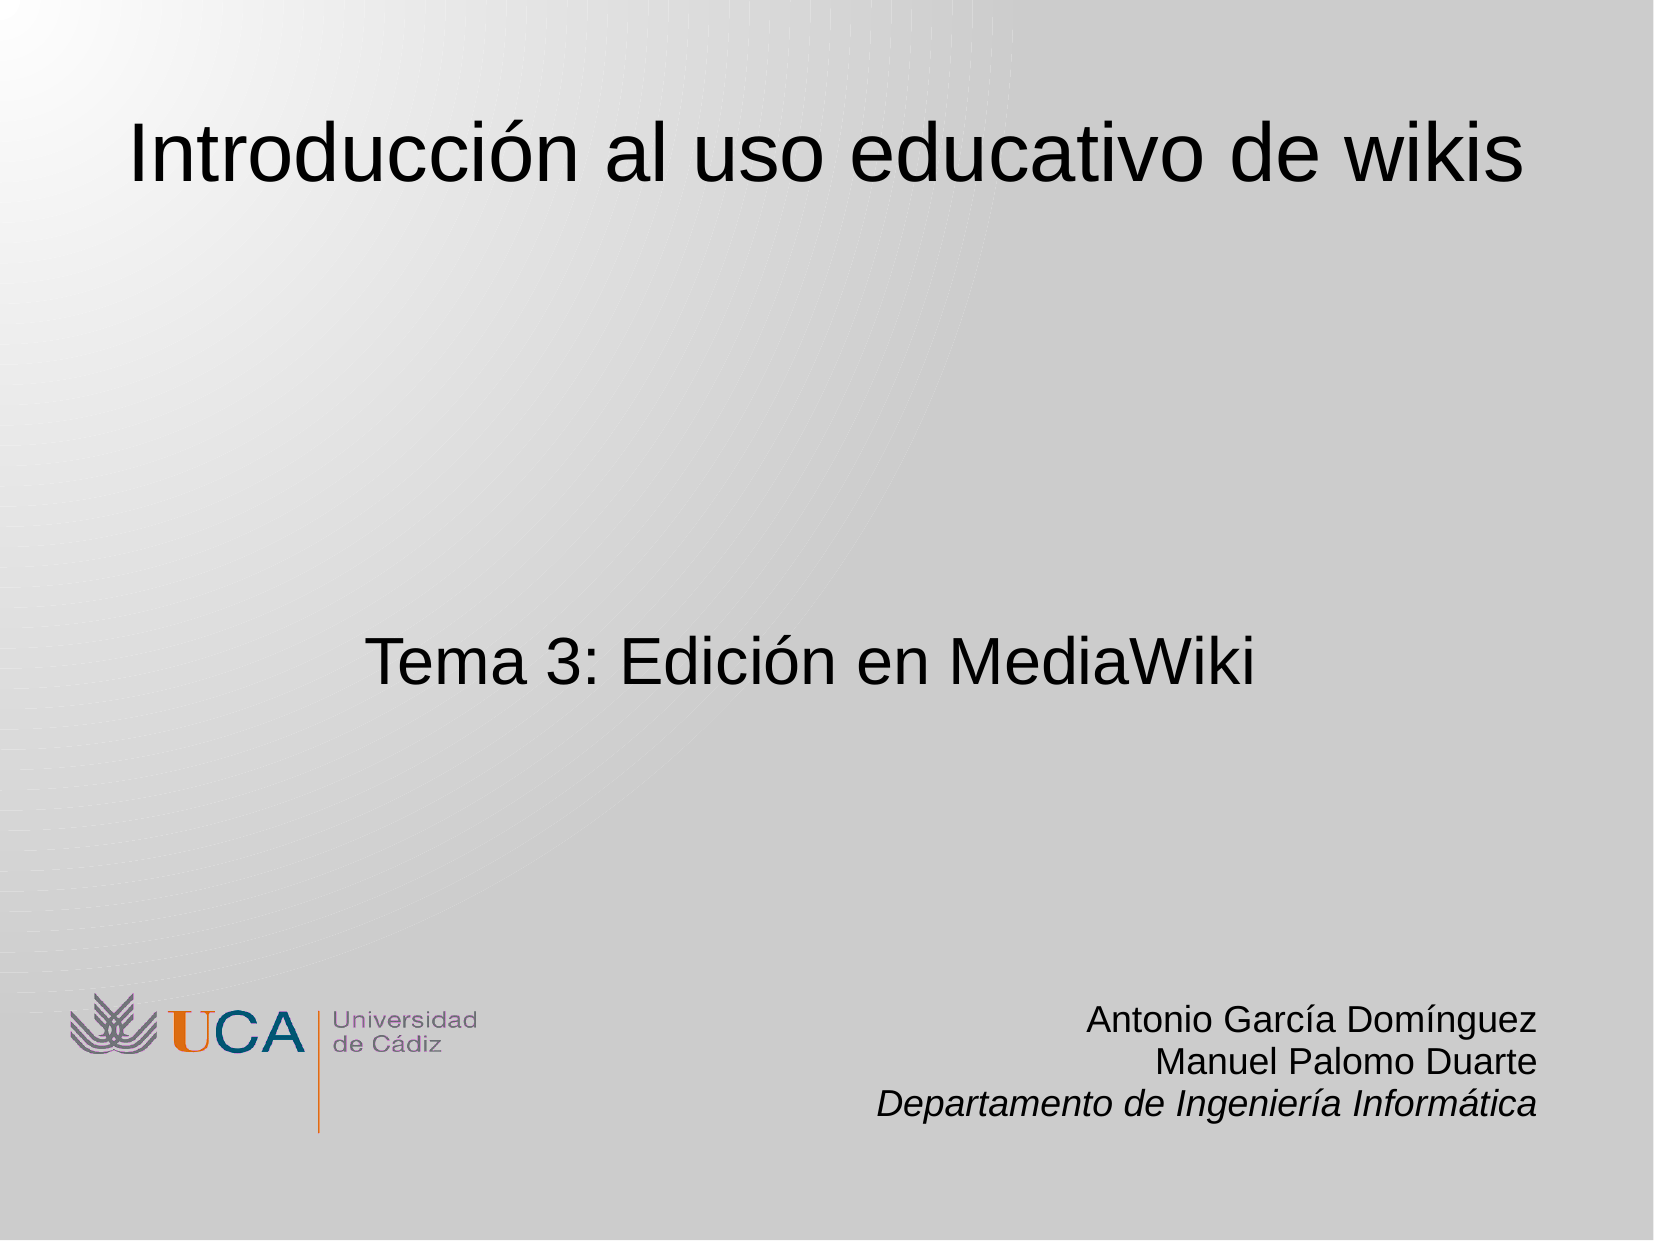

# Introducción al uso educativo de wikis
Tema 3: Edición en MediaWiki
Antonio García Domínguez
Manuel Palomo Duarte
Departamento de Ingeniería Informática